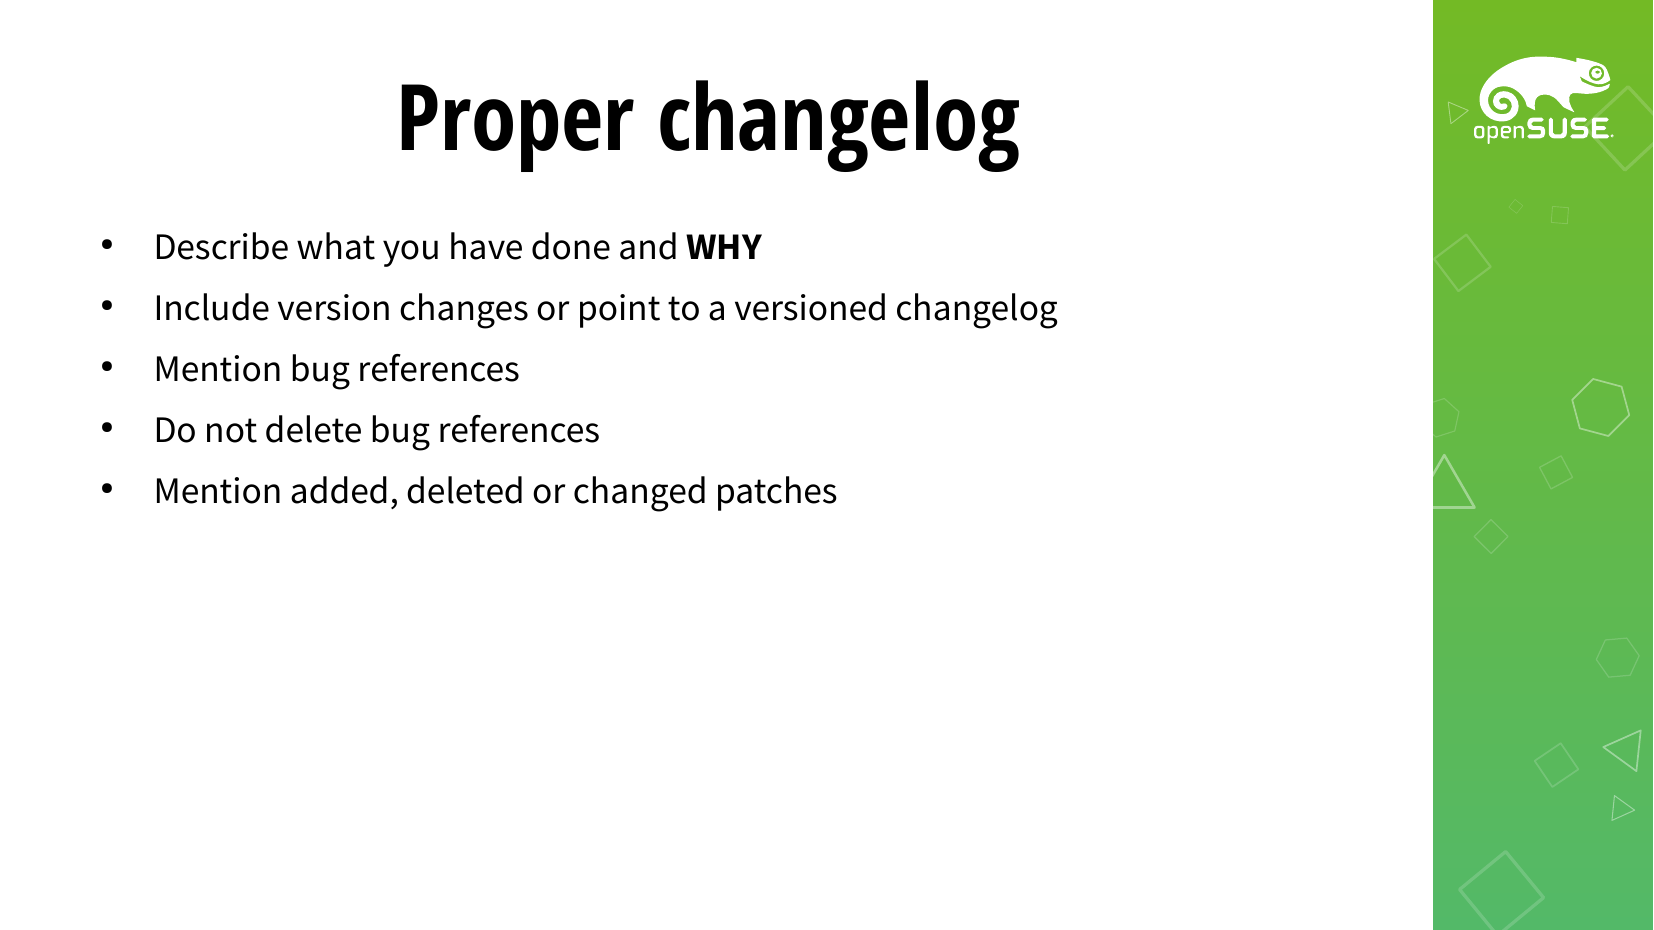

# Proper changelog
Describe what you have done and WHY
Include version changes or point to a versioned changelog
Mention bug references
Do not delete bug references
Mention added, deleted or changed patches